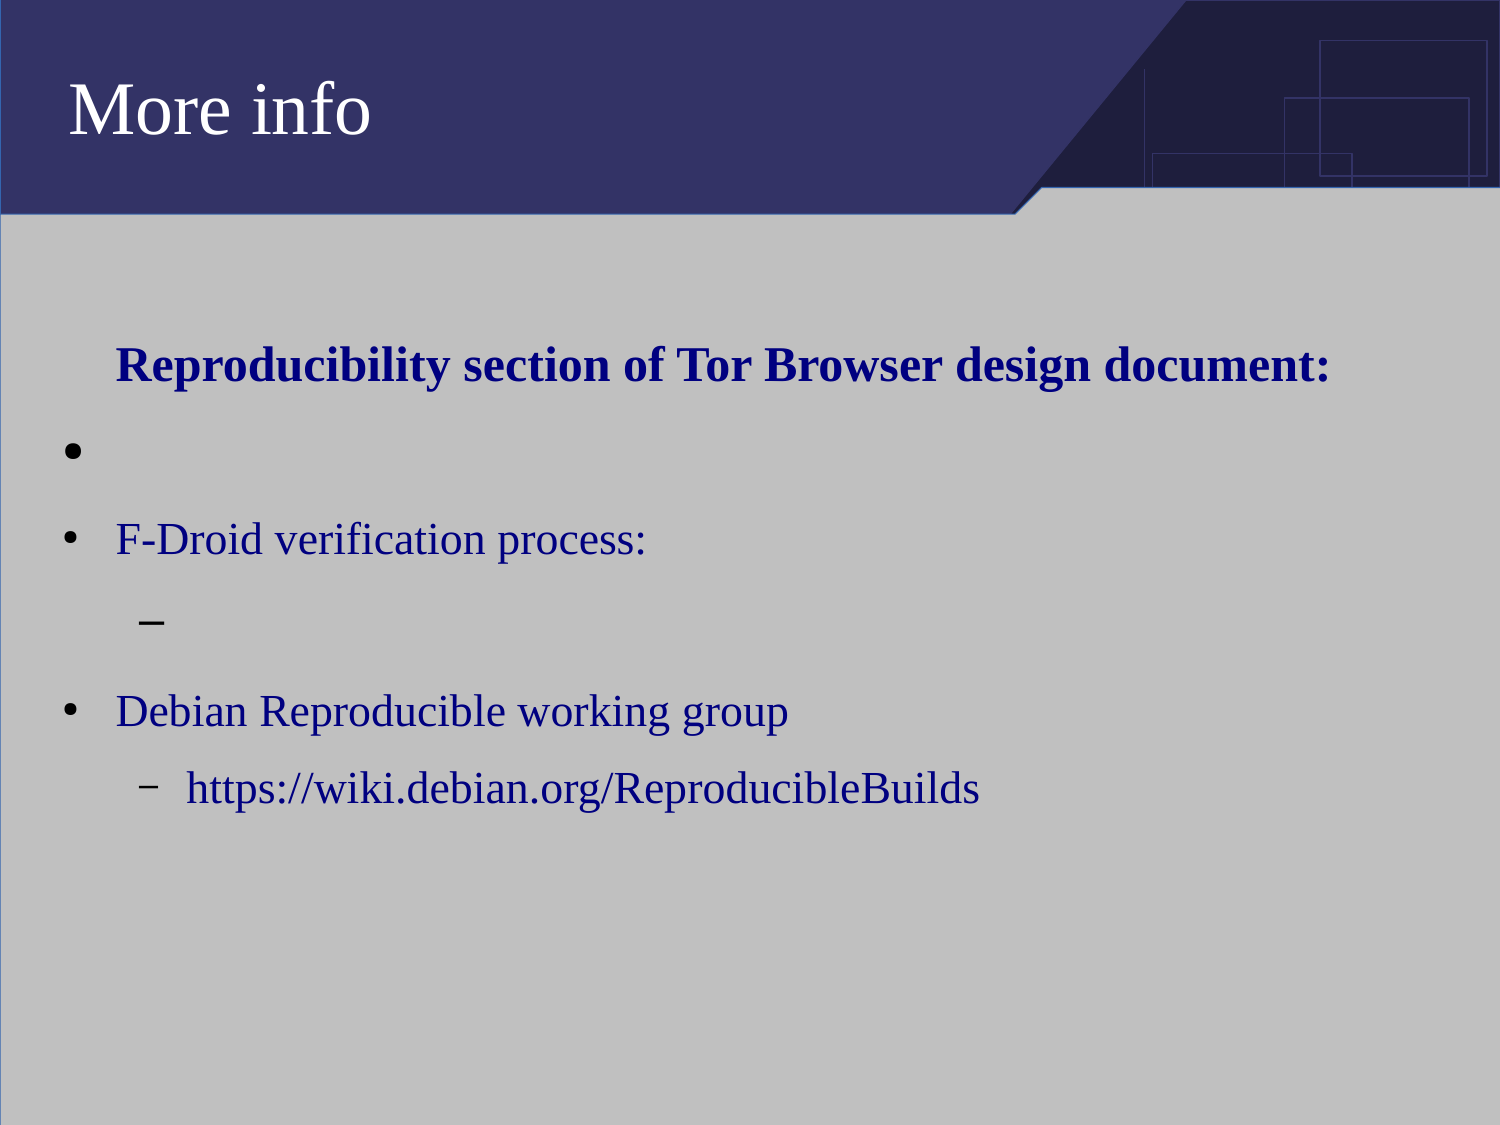

More info
Reproducibility section of Tor Browser design document:
F-Droid verification process:
Debian Reproducible working group
https://wiki.debian.org/ReproducibleBuilds